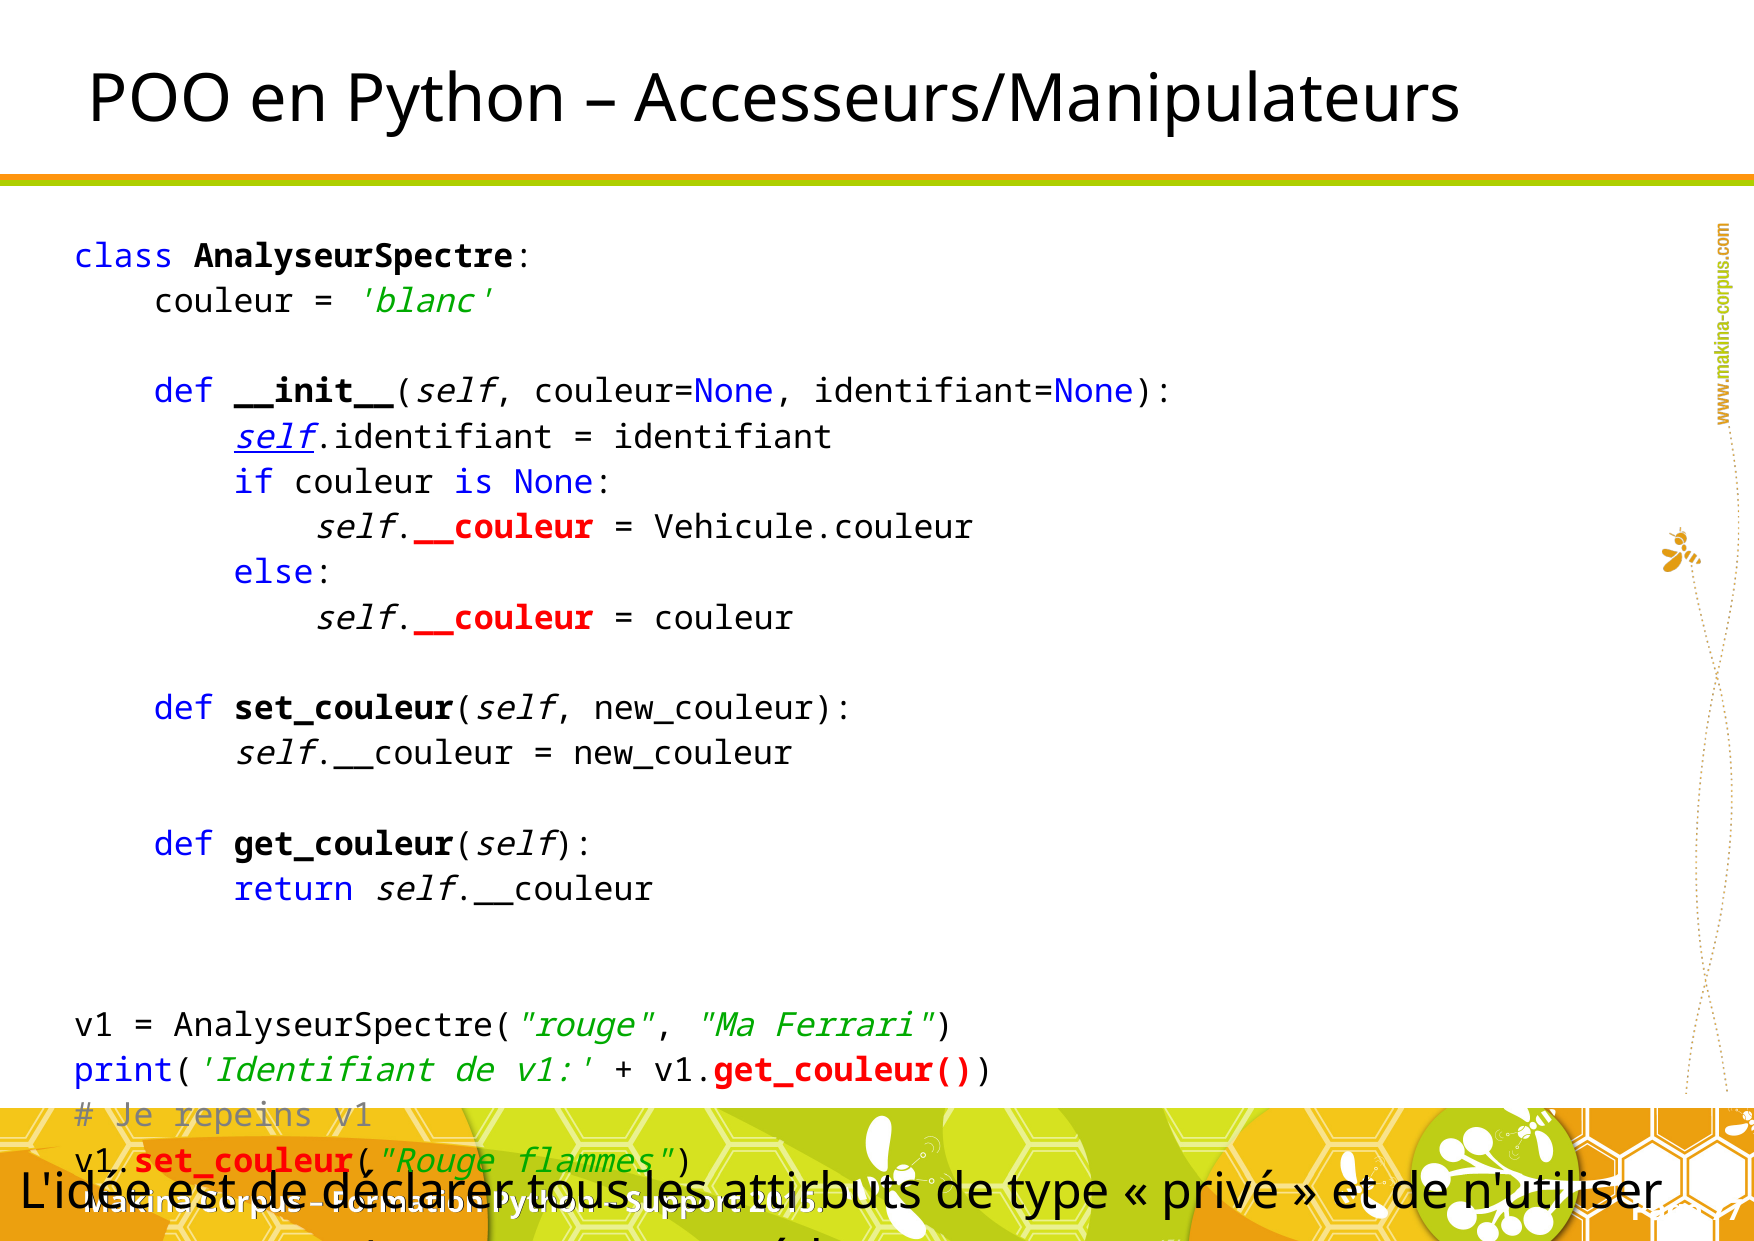

# POO en Python – Accesseurs/Manipulateurs
class AnalyseurSpectre:
 couleur = 'blanc'
 def __init__(self, couleur=None, identifiant=None):
 self.identifiant = identifiant
 if couleur is None:
 self.__couleur = Vehicule.couleur
 else:
 self.__couleur = couleur
 def set_couleur(self, new_couleur):
 self.__couleur = new_couleur
 def get_couleur(self):
 return self.__couleur
v1 = AnalyseurSpectre("rouge", "Ma Ferrari")
print('Identifiant de v1:' + v1.get_couleur())
# Je repeins v1
v1.set_couleur("Rouge flammes")
L'idée est de déclarer tous les attirbuts de type « privé » et de n'utiliser que ces getter/setter pour y accéder :
tesg
77